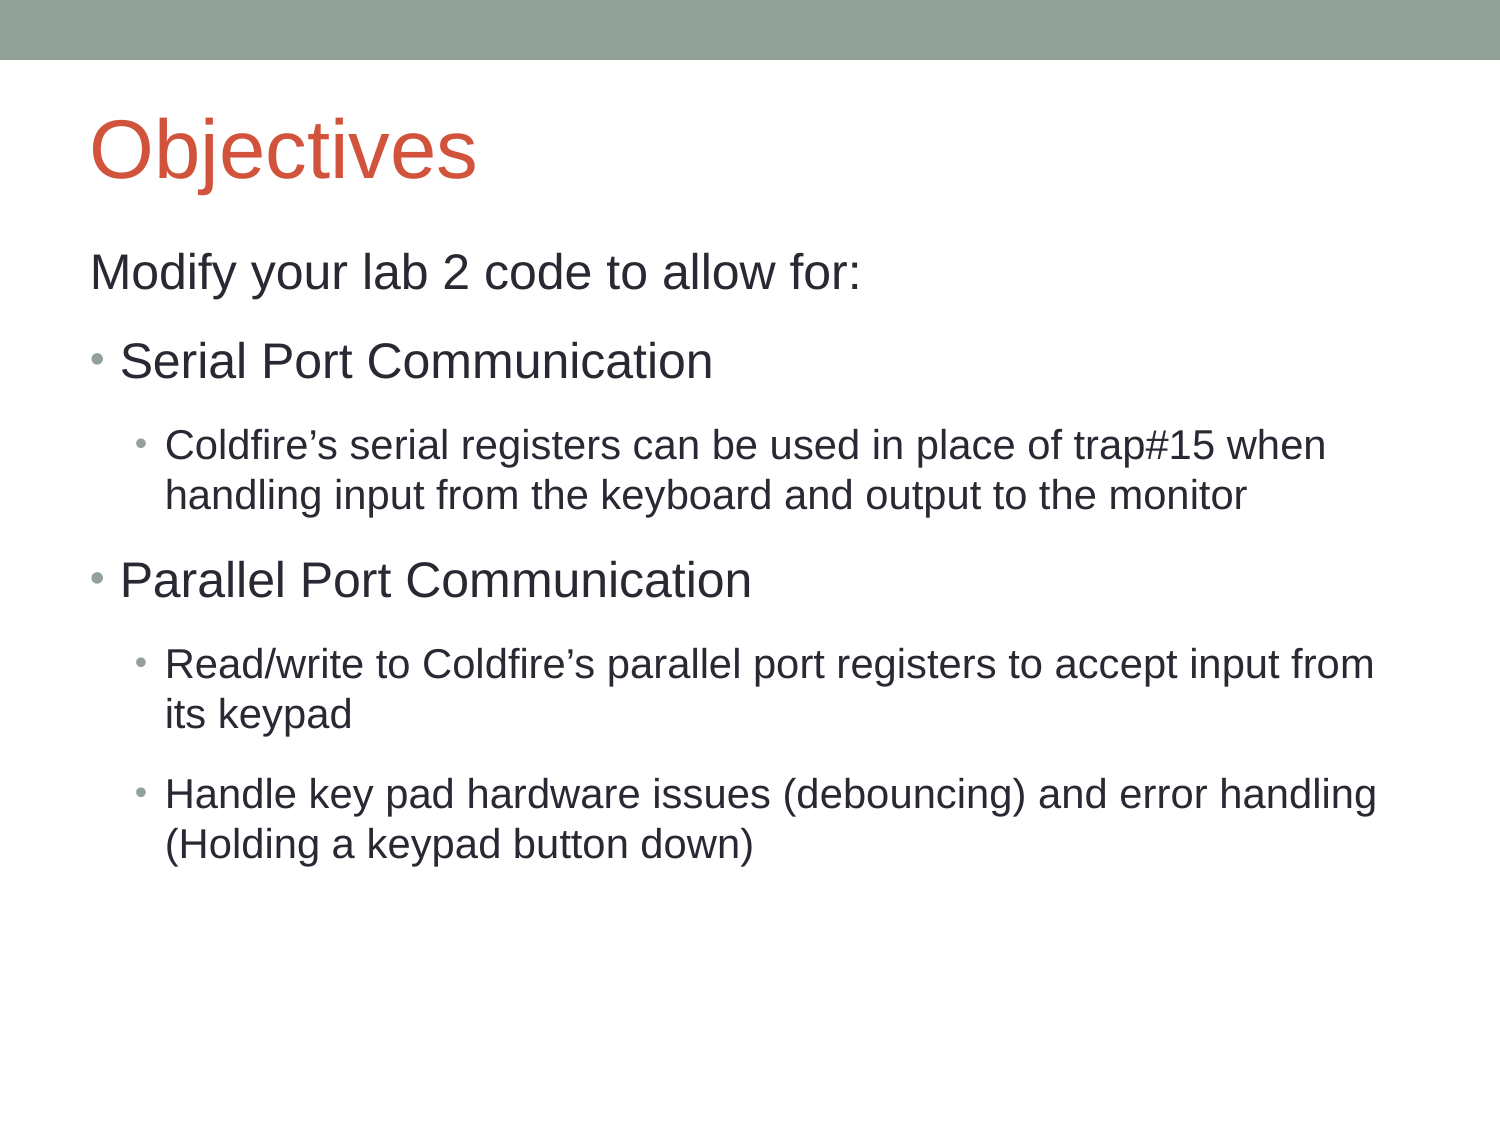

# Objectives
Modify your lab 2 code to allow for:
Serial Port Communication
Coldfire’s serial registers can be used in place of trap#15 when handling input from the keyboard and output to the monitor
Parallel Port Communication
Read/write to Coldfire’s parallel port registers to accept input from its keypad
Handle key pad hardware issues (debouncing) and error handling (Holding a keypad button down)